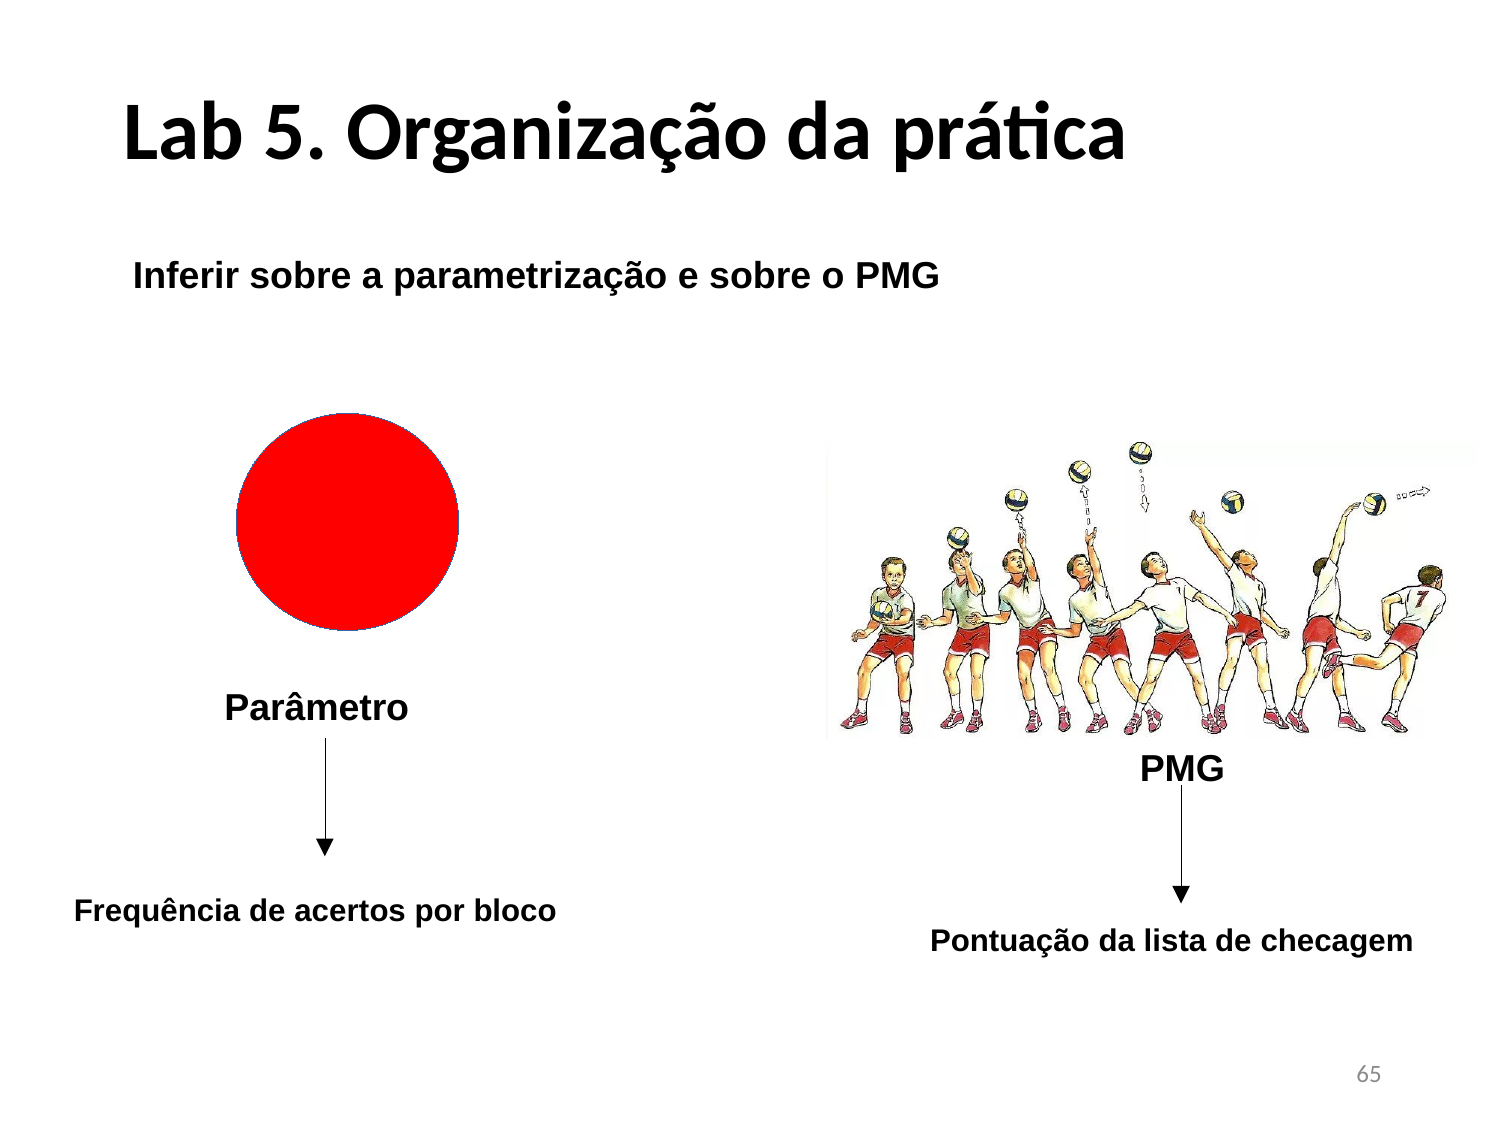

# Lab 5. Organização da prática
Inferir sobre a parametrização e sobre o PMG
 Parâmetro
 PMG
Frequência de acertos por bloco
Pontuação da lista de checagem
65